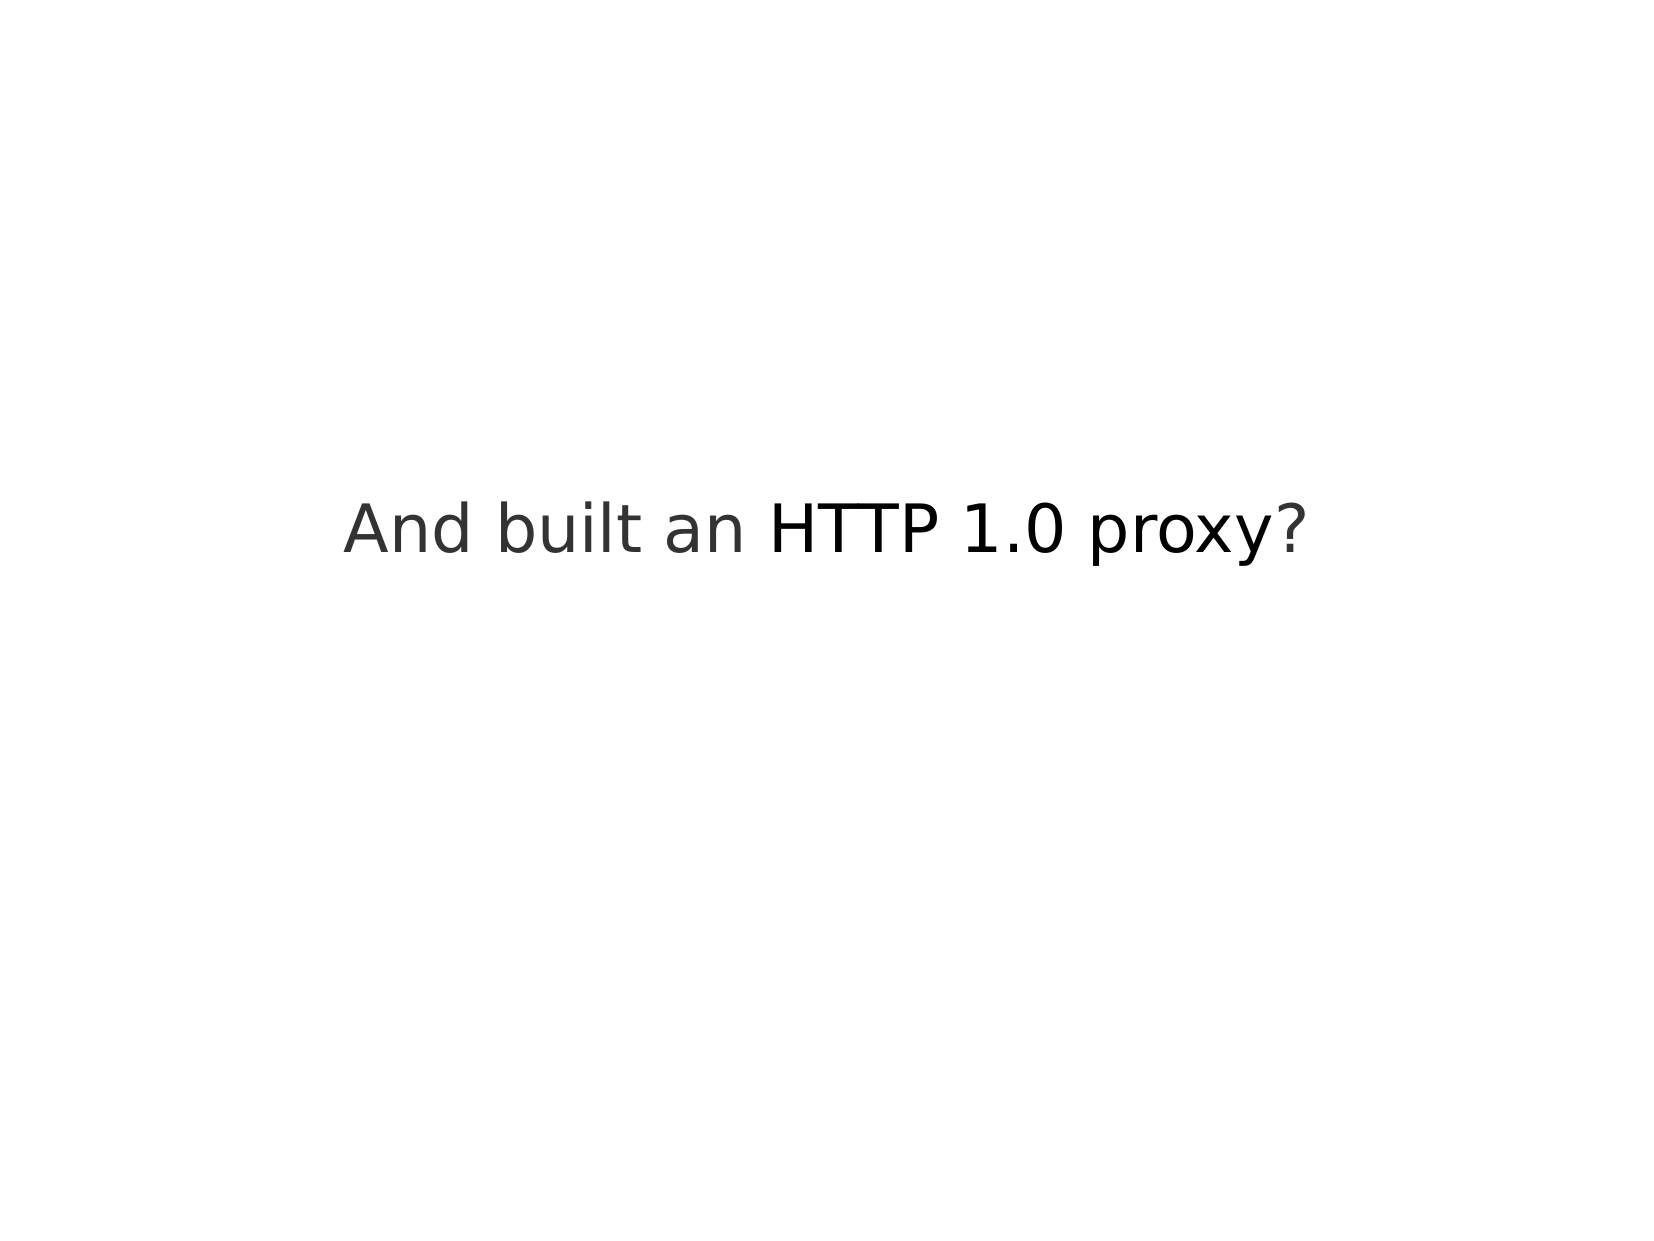

# And built an HTTP 1.0 proxy?